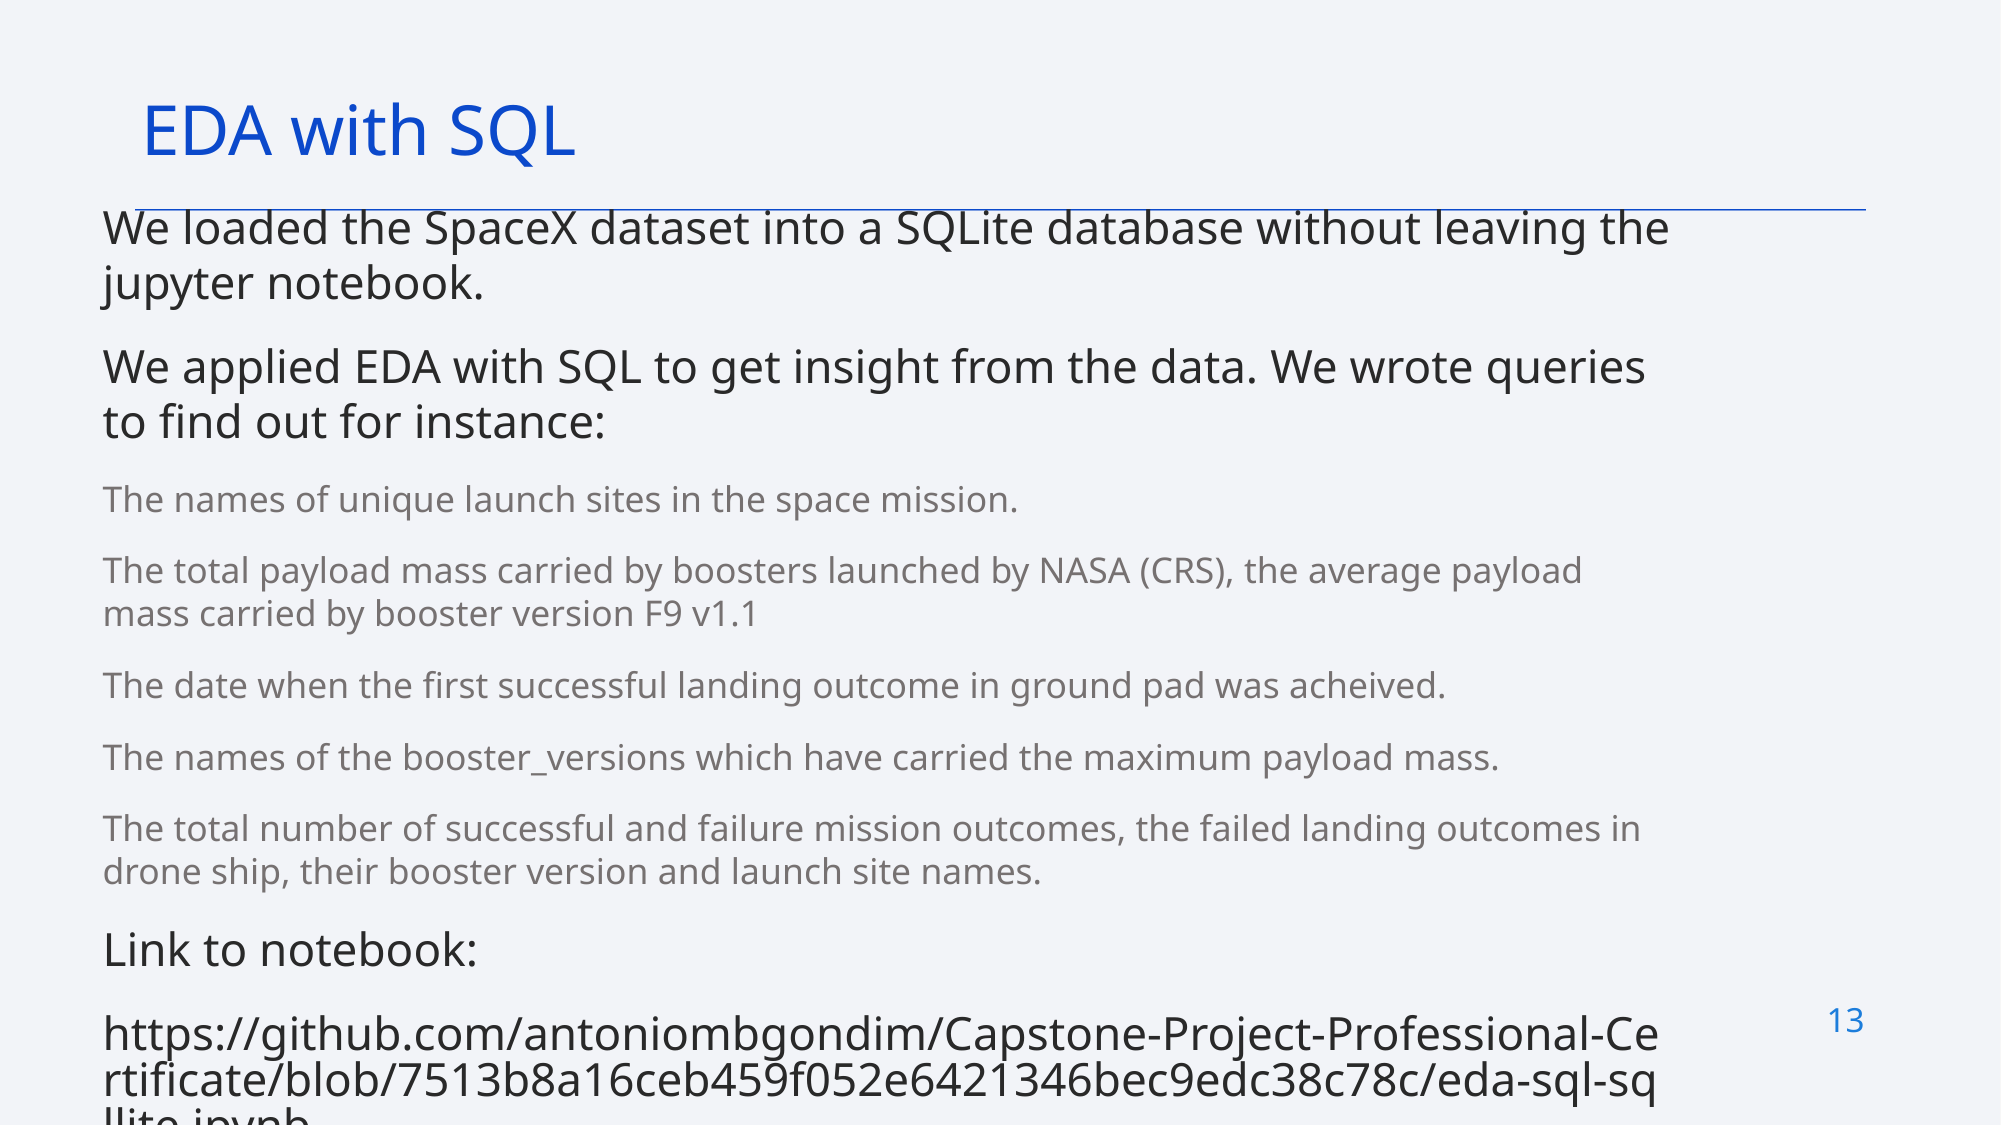

EDA with SQL
# We loaded the SpaceX dataset into a SQLite database without leaving the jupyter notebook.
We applied EDA with SQL to get insight from the data. We wrote queries to find out for instance:
The names of unique launch sites in the space mission.
The total payload mass carried by boosters launched by NASA (CRS), the average payload mass carried by booster version F9 v1.1
The date when the first successful landing outcome in ground pad was acheived.
The names of the booster_versions which have carried the maximum payload mass.
The total number of successful and failure mission outcomes, the failed landing outcomes in drone ship, their booster version and launch site names.
Link to notebook:
https://github.com/antoniombgondim/Capstone-Project-Professional-Certificate/blob/7513b8a16ceb459f052e6421346bec9edc38c78c/eda-sql-sqllite.ipynb
13